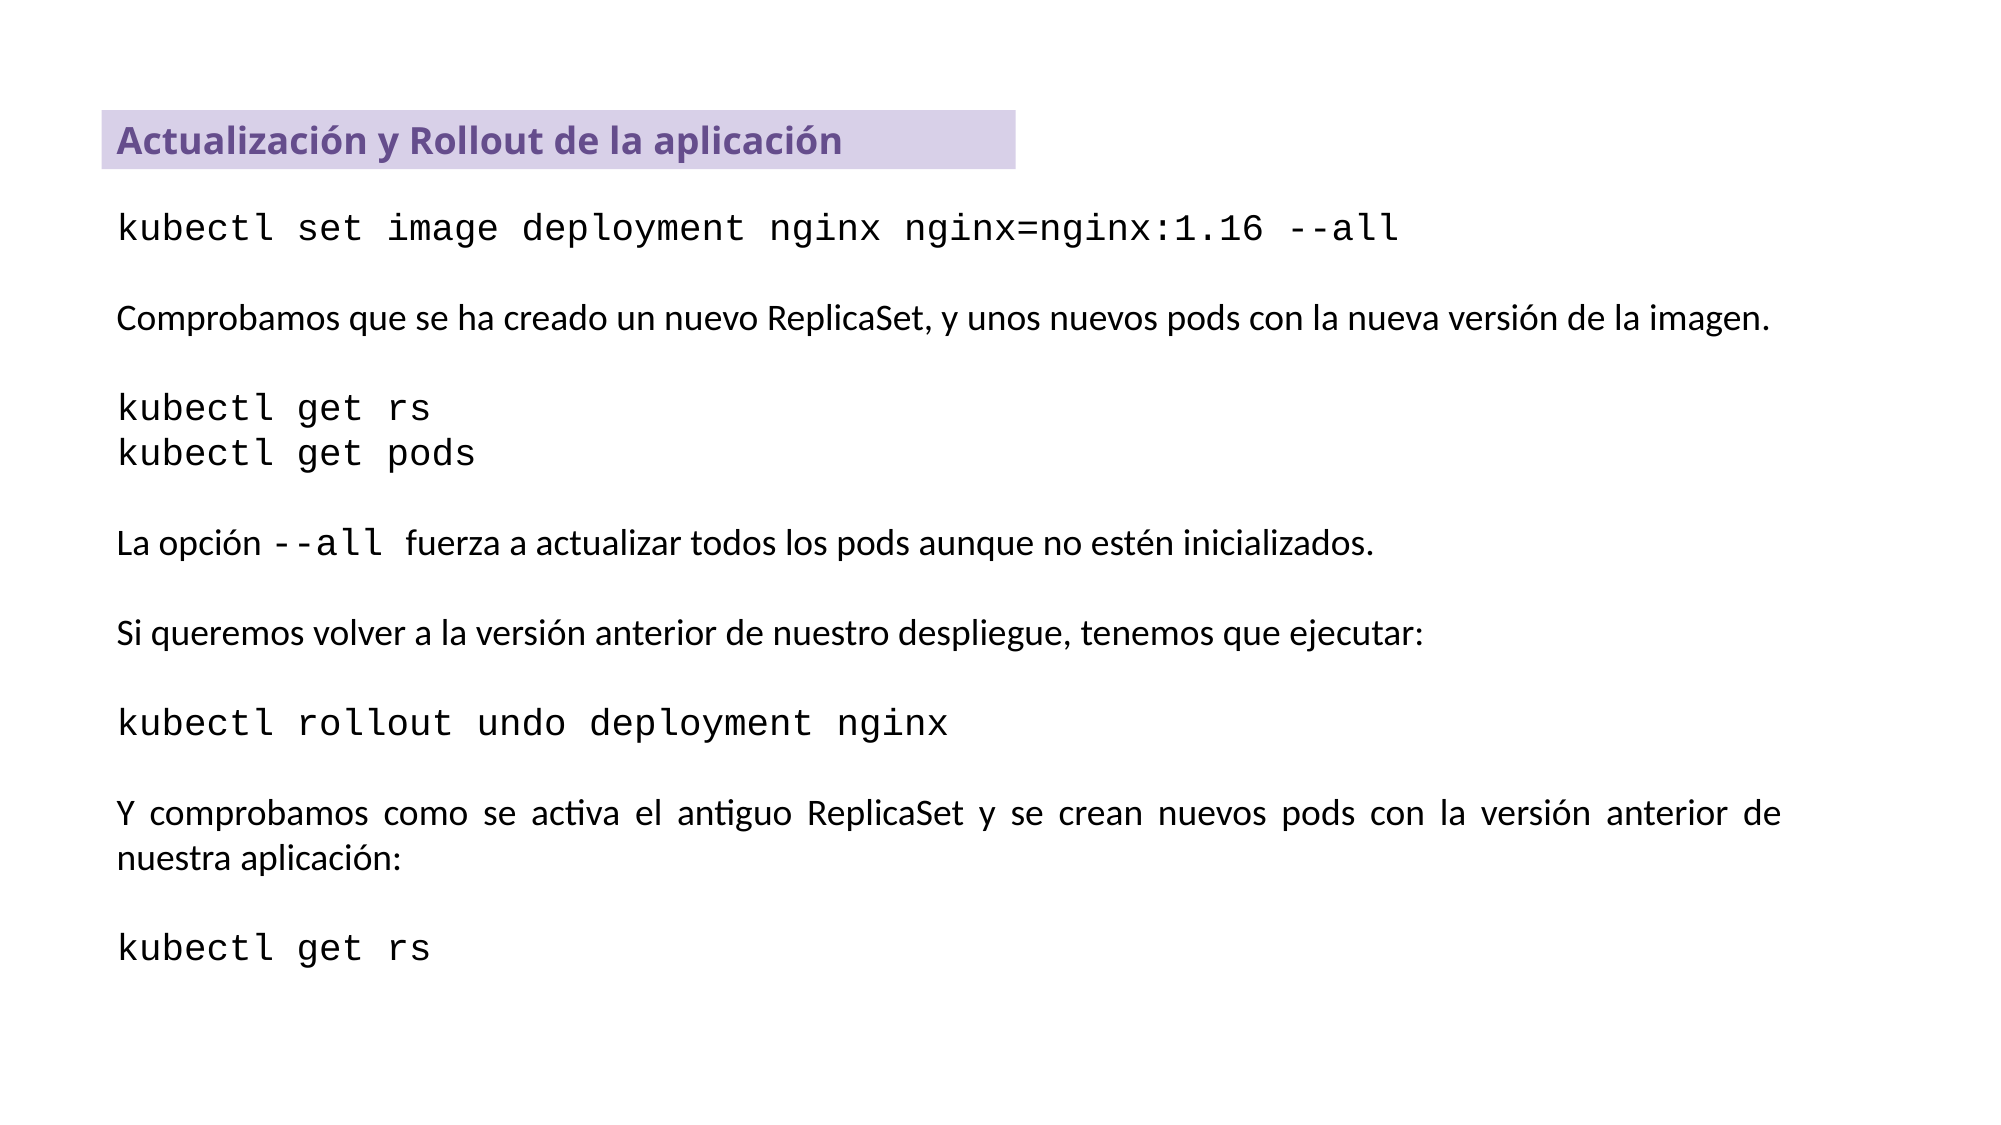

Actualización y Rollout de la aplicación
kubectl set image deployment nginx nginx=nginx:1.16 --all
Comprobamos que se ha creado un nuevo ReplicaSet, y unos nuevos pods con la nueva versión de la imagen.
kubectl get rs
kubectl get pods
La opción --all fuerza a actualizar todos los pods aunque no estén inicializados.
Si queremos volver a la versión anterior de nuestro despliegue, tenemos que ejecutar:
kubectl rollout undo deployment nginx
Y comprobamos como se activa el antiguo ReplicaSet y se crean nuevos pods con la versión anterior de nuestra aplicación:
kubectl get rs